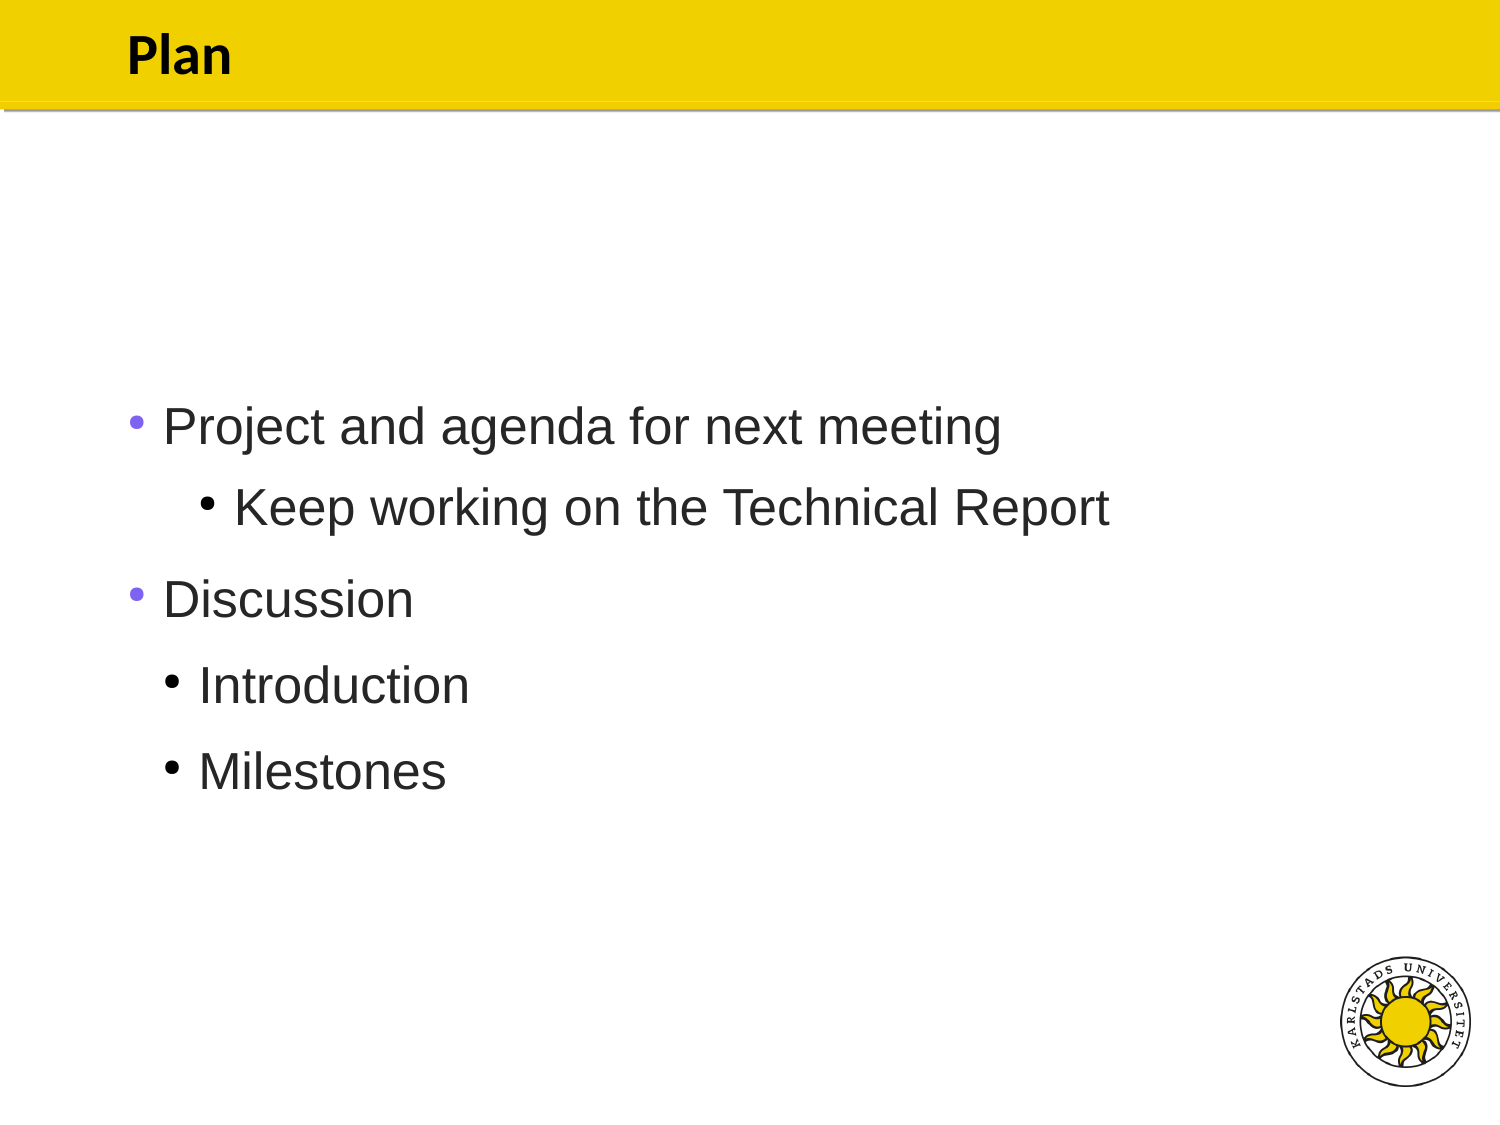

# Plan
Project and agenda for next meeting
Keep working on the Technical Report
Discussion
Introduction
Milestones